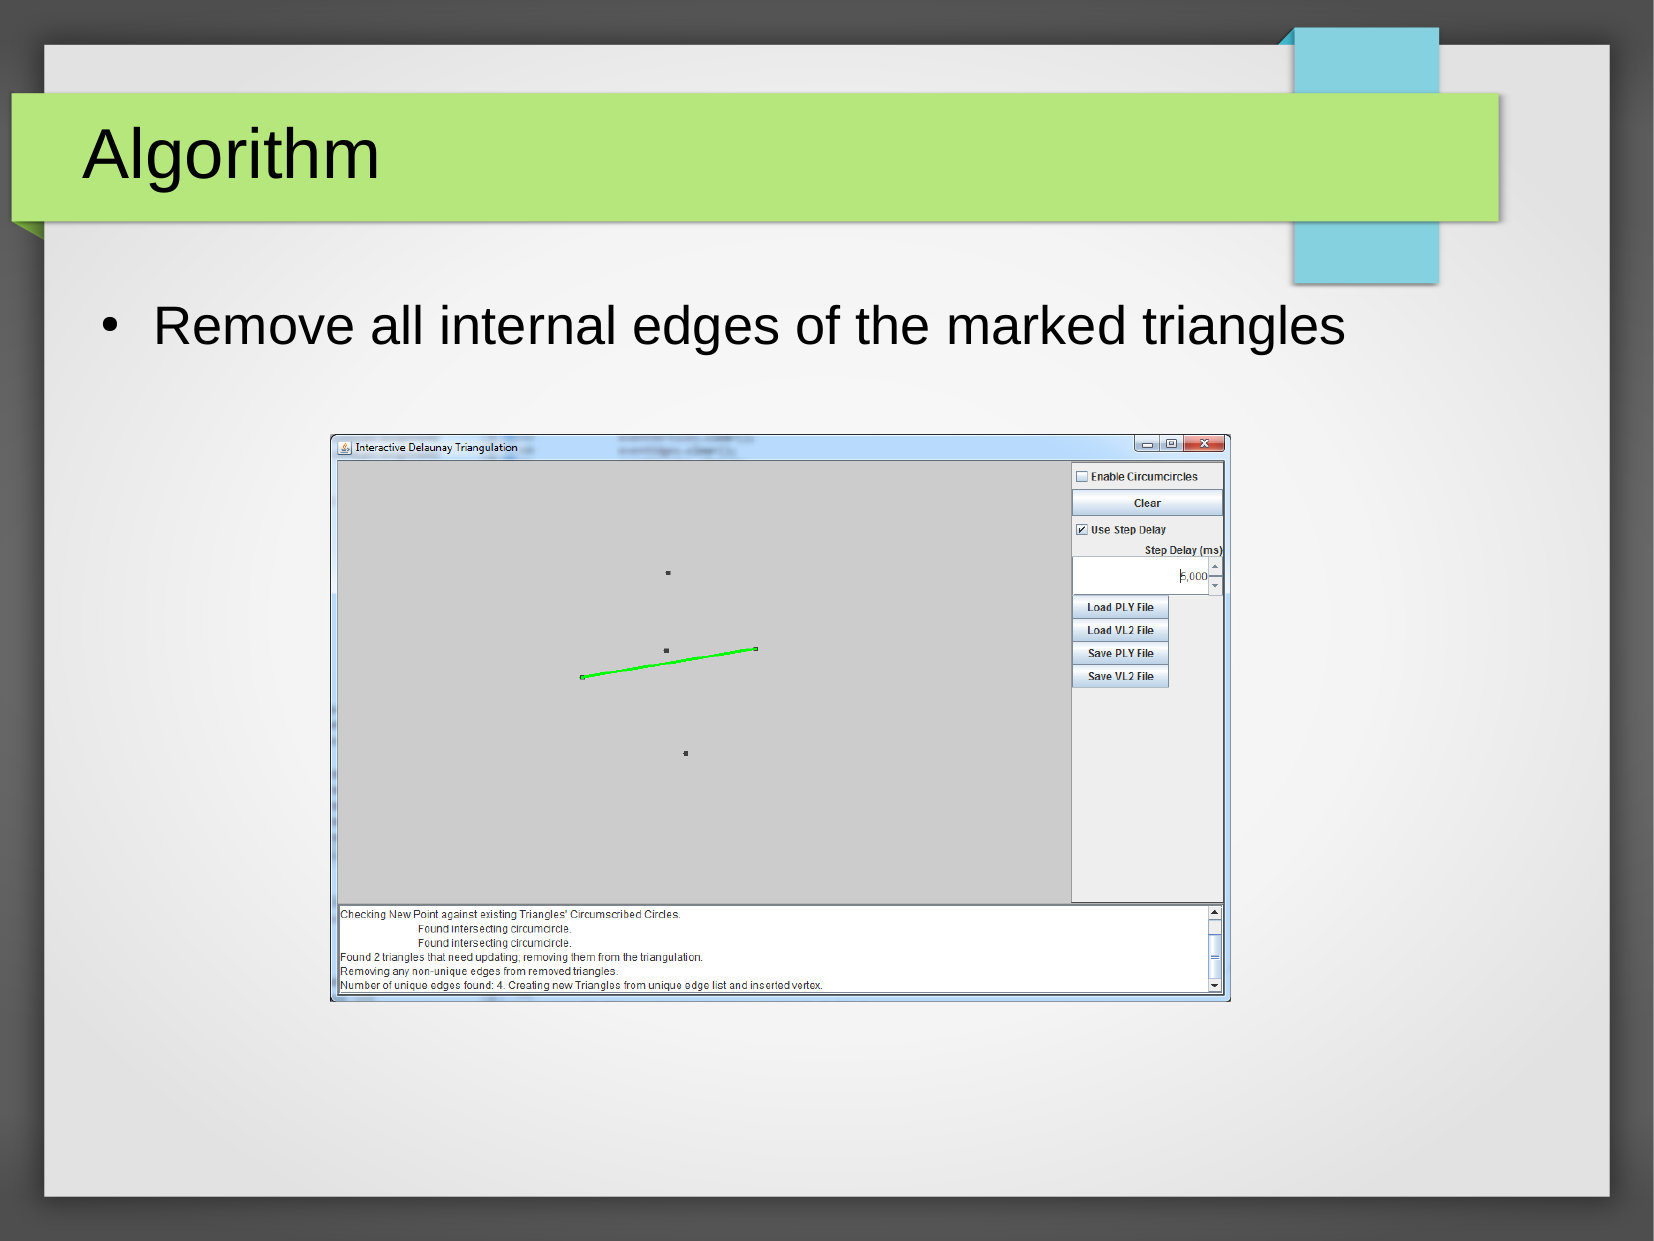

# Algorithm
Remove all internal edges of the marked triangles